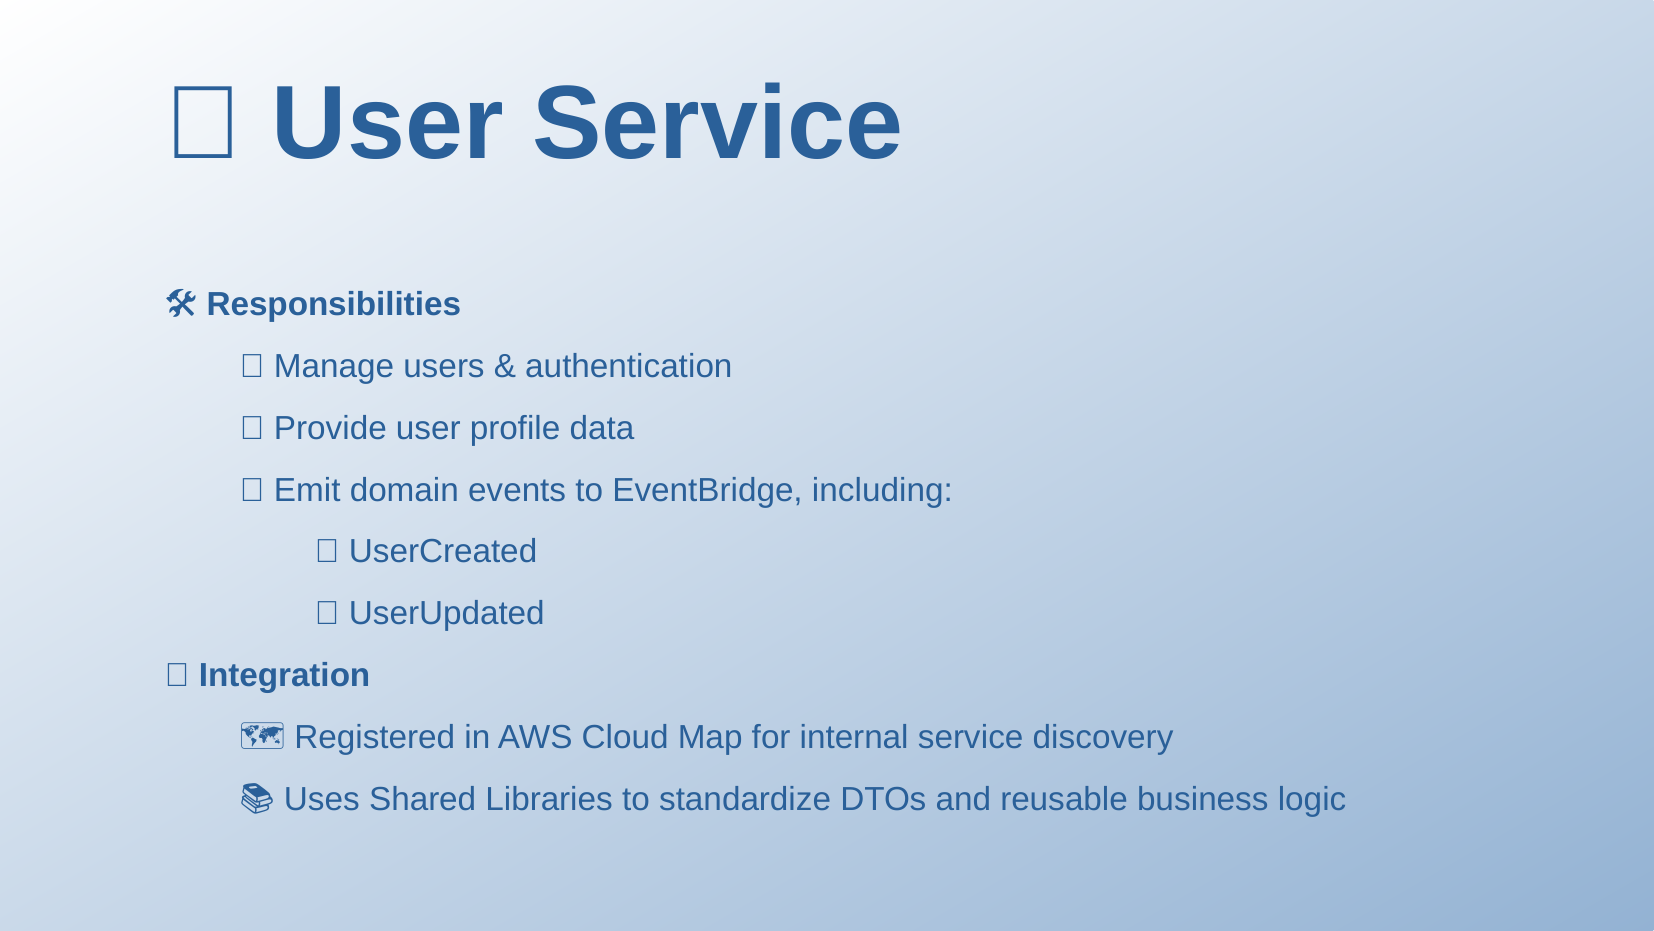

👤 User Service
🛠️ Responsibilities
	🔐 Manage users & authentication
	🧾 Provide user profile data
	📡 Emit domain events to EventBridge, including:
		✨ UserCreated
		🔄 UserUpdated
🔗 Integration
	🗺️ Registered in AWS Cloud Map for internal service discovery
	📚 Uses Shared Libraries to standardize DTOs and reusable business logic